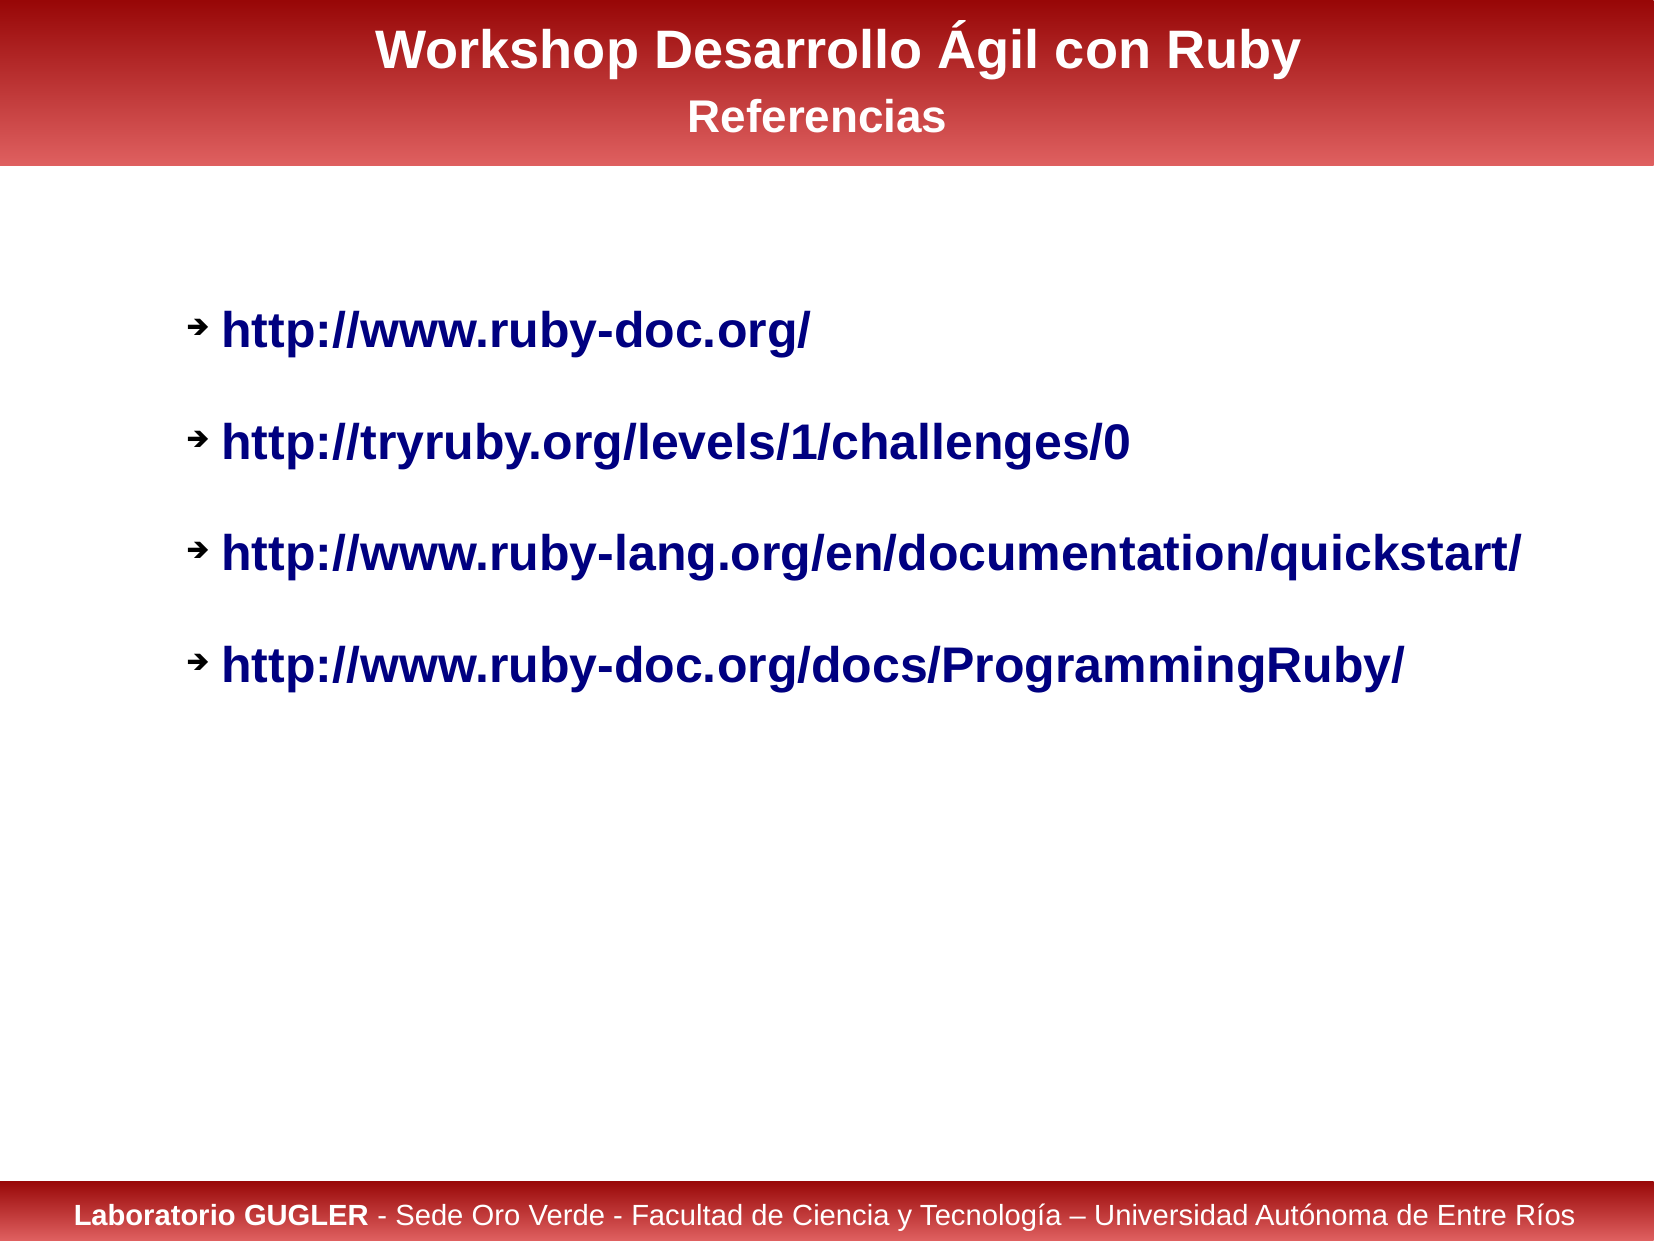

Workshop Desarrollo Ágil con Ruby
Referencias
http://www.ruby-doc.org/
http://tryruby.org/levels/1/challenges/0
http://www.ruby-lang.org/en/documentation/quickstart/
http://www.ruby-doc.org/docs/ProgrammingRuby/
Laboratorio GUGLER - Sede Oro Verde - Facultad de Ciencia y Tecnología – Universidad Autónoma de Entre Ríos